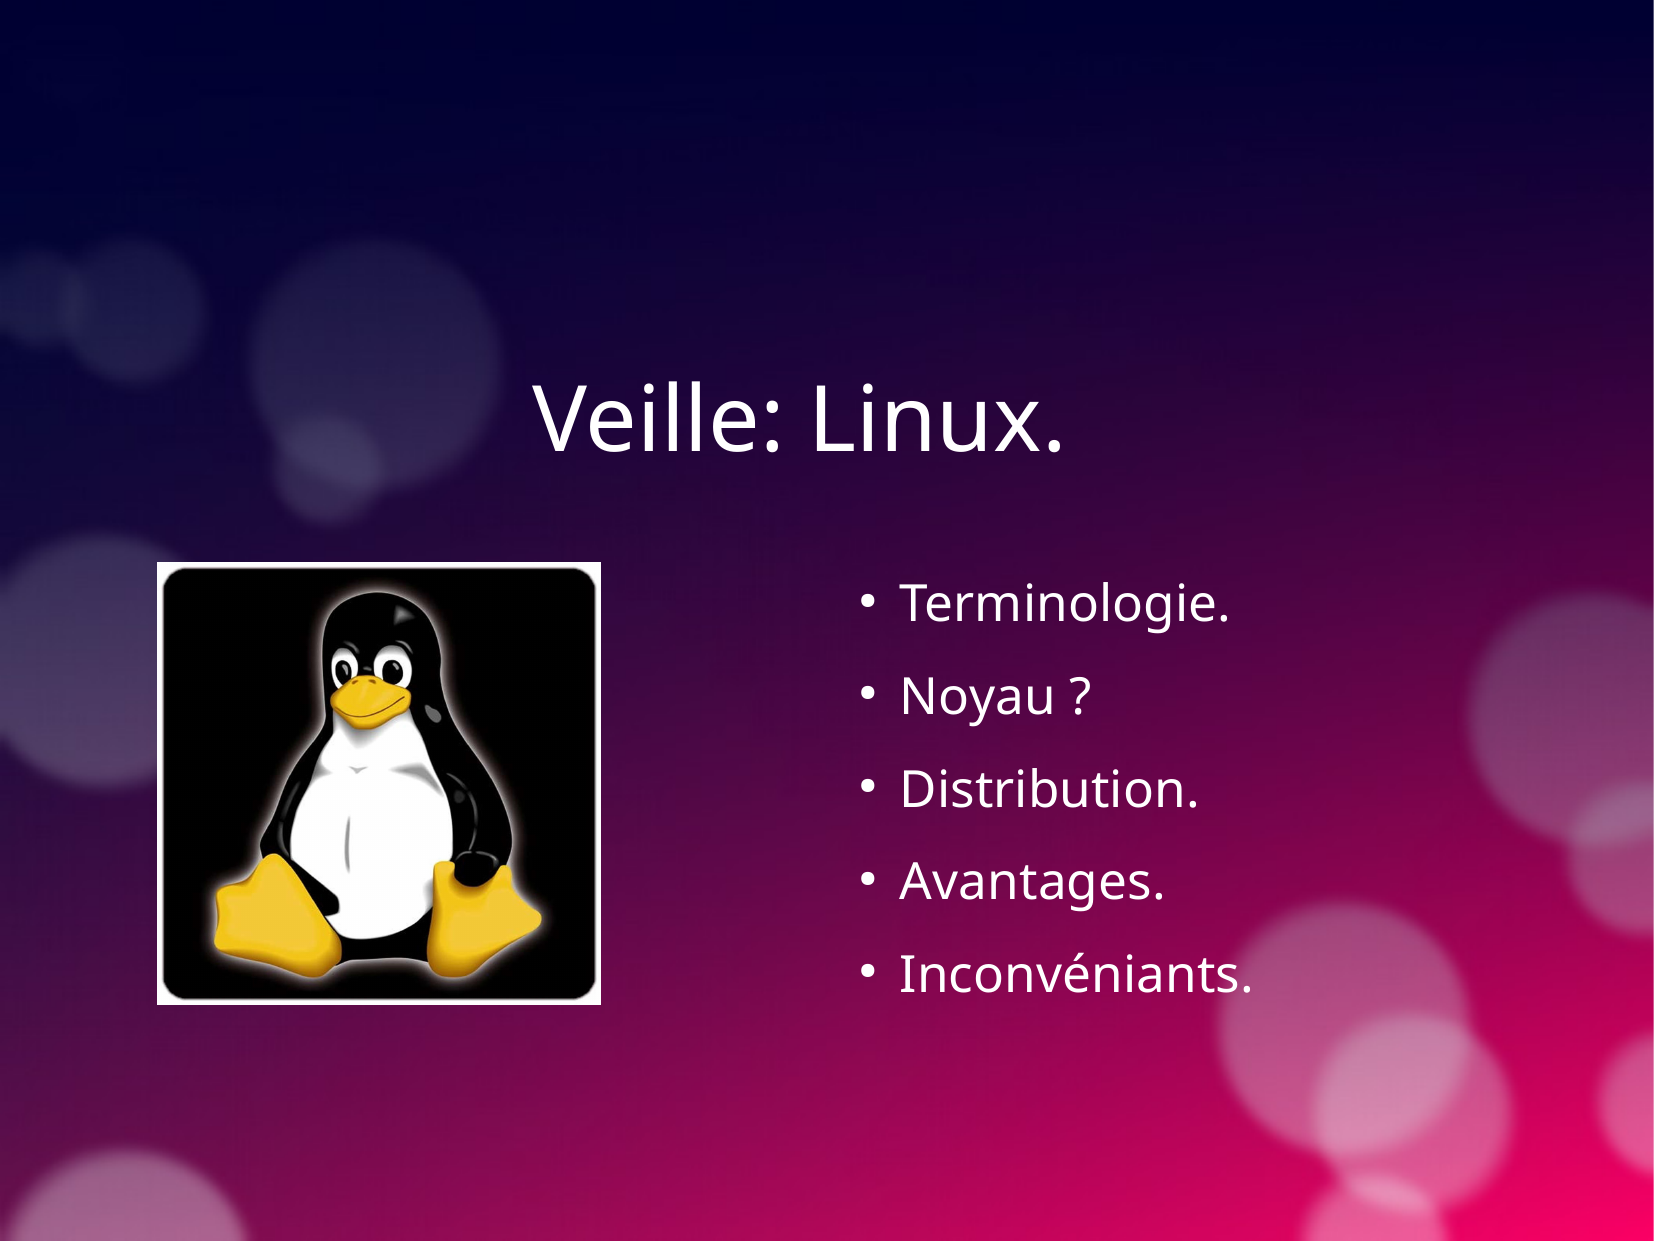

# Veille: Linux.
Terminologie.
Noyau ?
Distribution.
Avantages.
Inconvéniants.